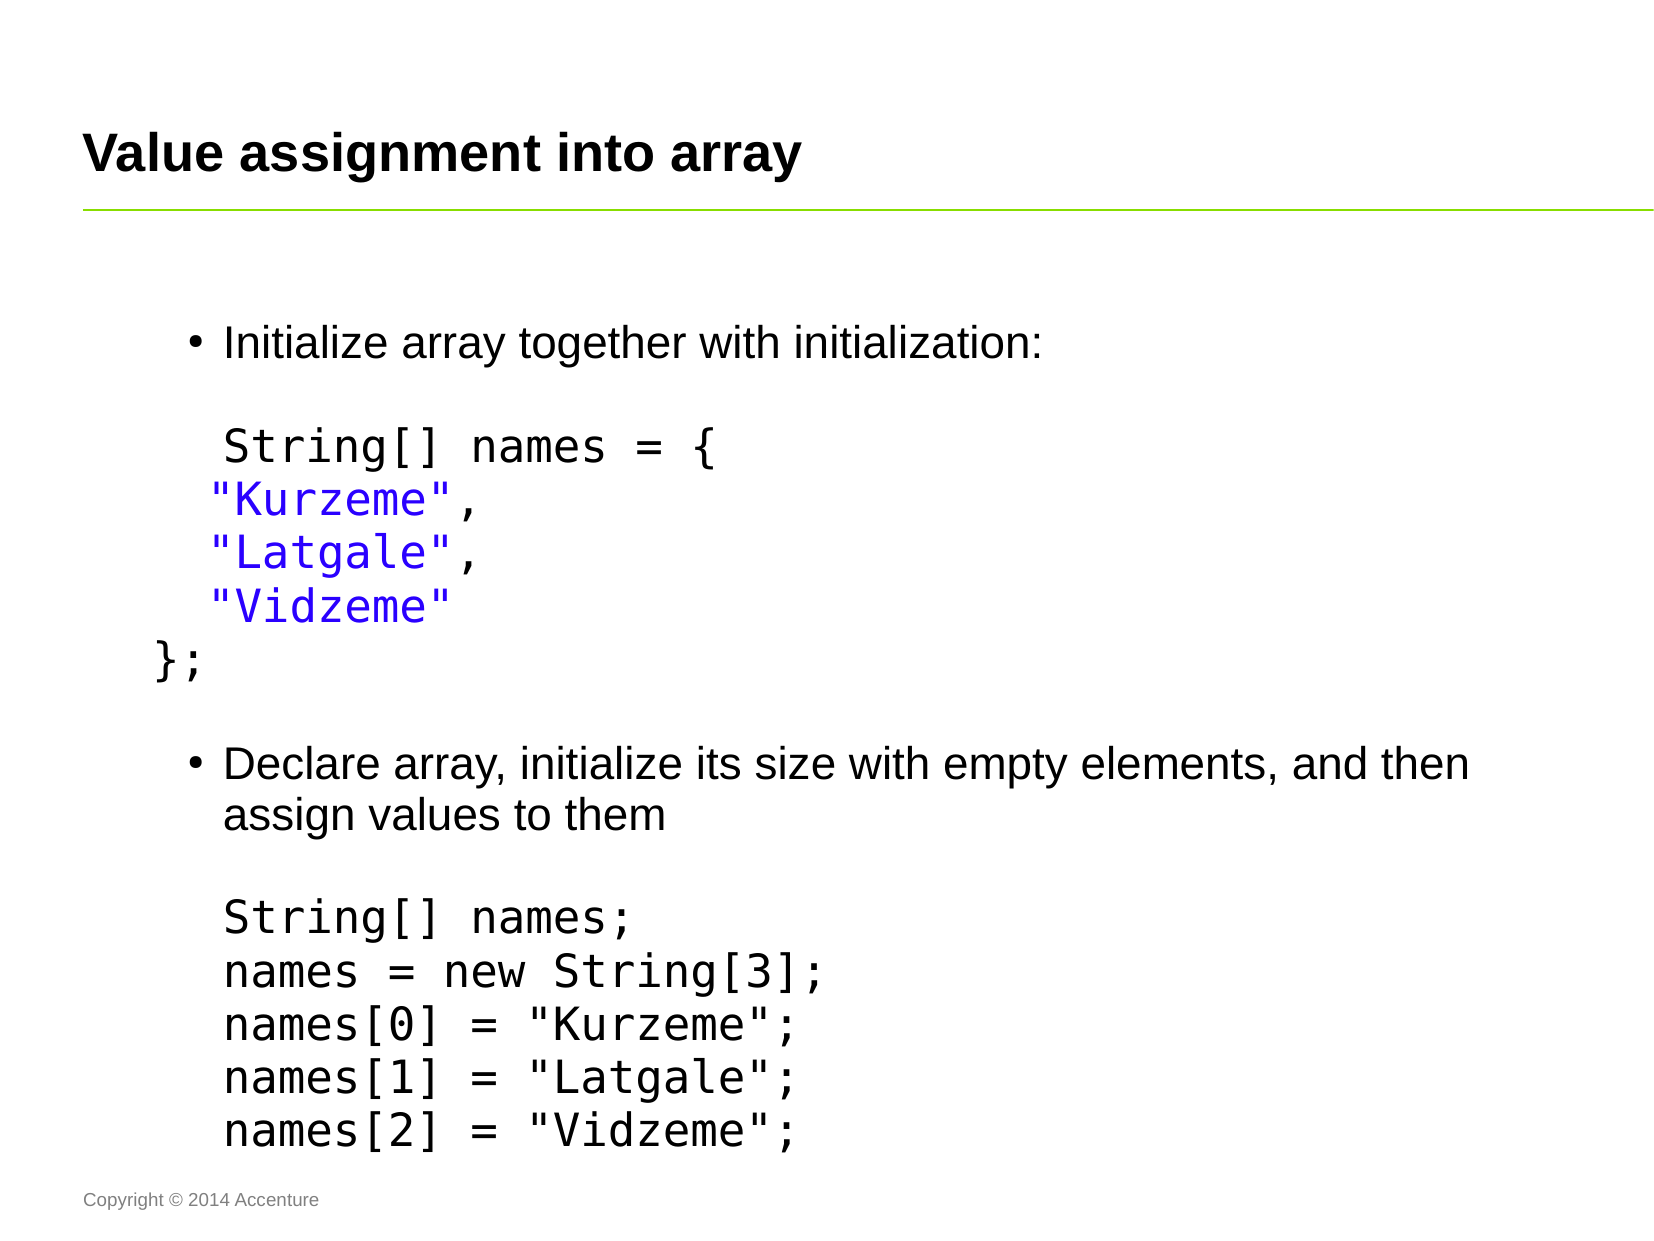

# Value assignment into array
Initialize array together with initialization:
String[] names = {
 "Kurzeme",
 "Latgale",
 "Vidzeme"
};
Declare array, initialize its size with empty elements, and then assign values to them
String[] names;
names = new String[3];
names[0] = "Kurzeme";
names[1] = "Latgale";
names[2] = "Vidzeme";